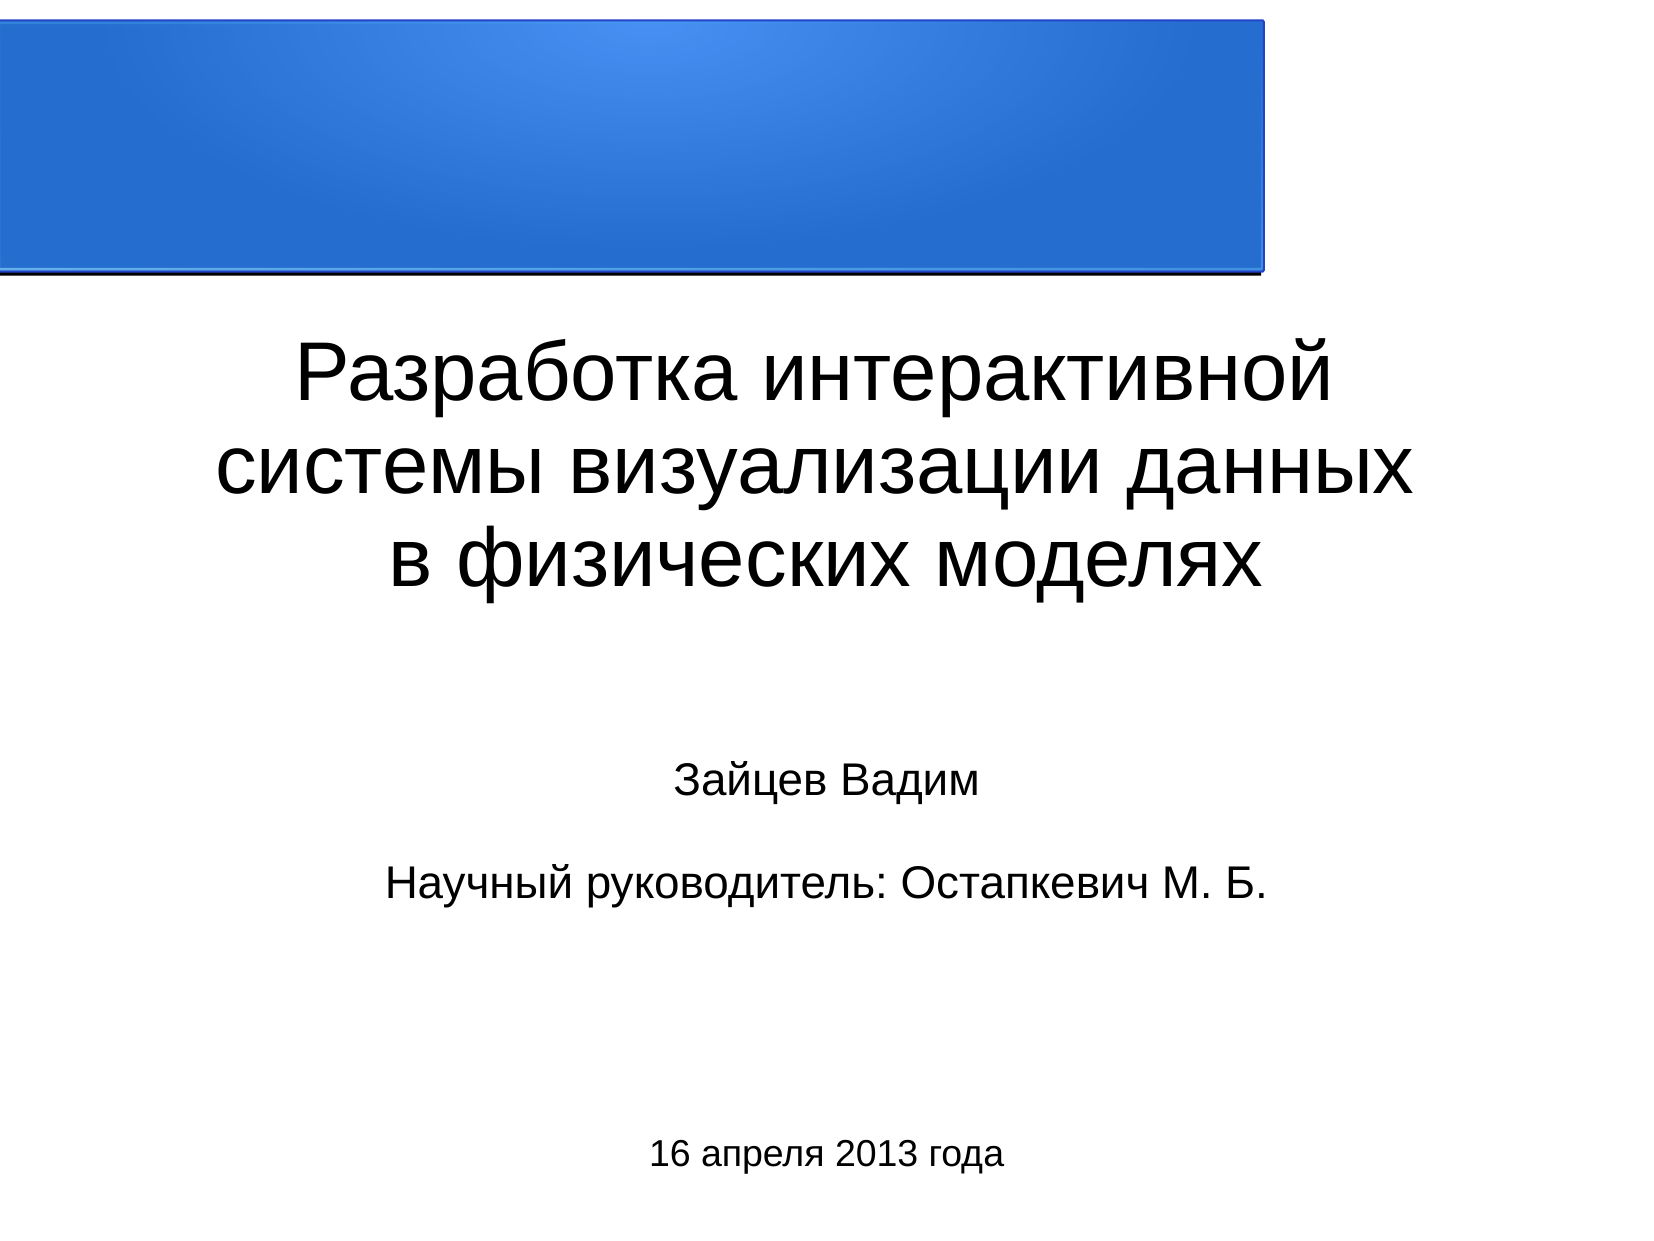

# Разработка интерактивной
системы визуализации данных
в физических моделях
Зайцев Вадим
Научный руководитель: Остапкевич М. Б.
16 апреля 2013 года